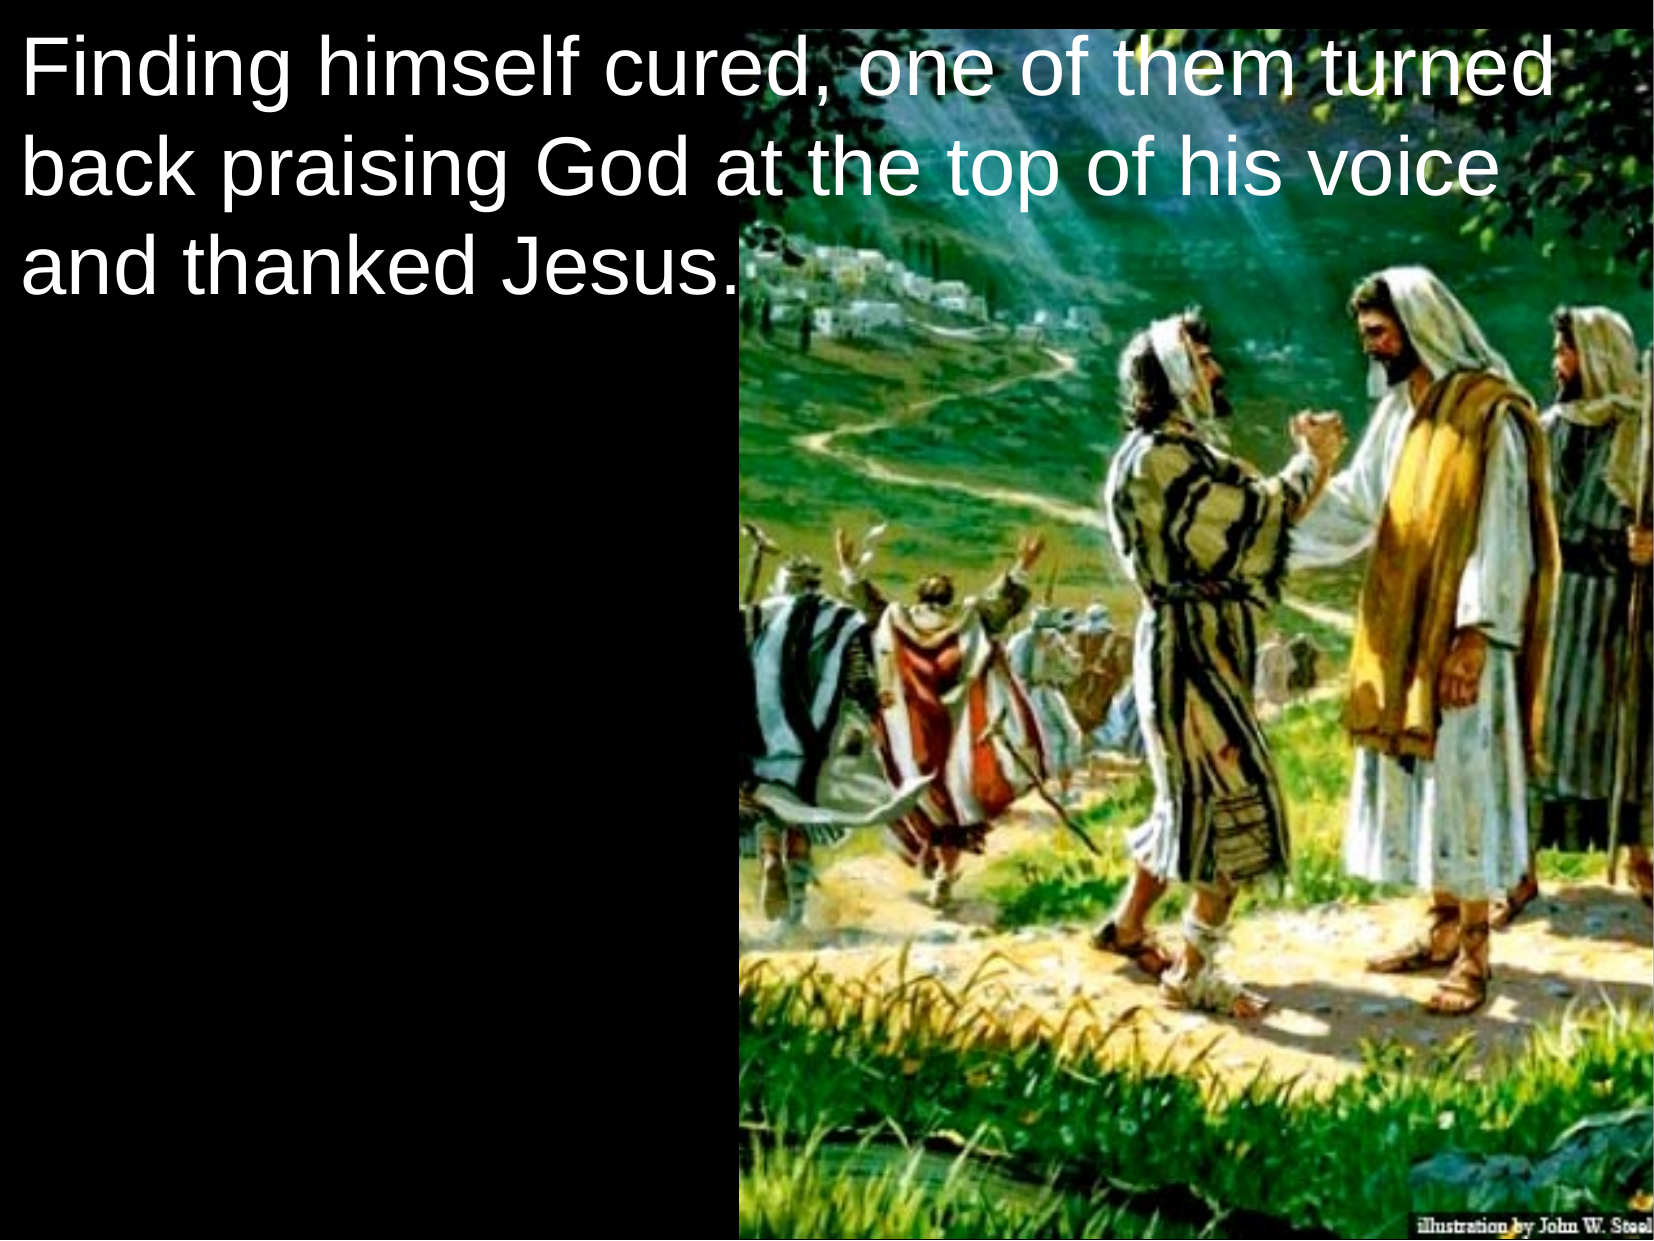

Finding himself cured, one of them turned back praising God at the top of his voice and thanked Jesus.